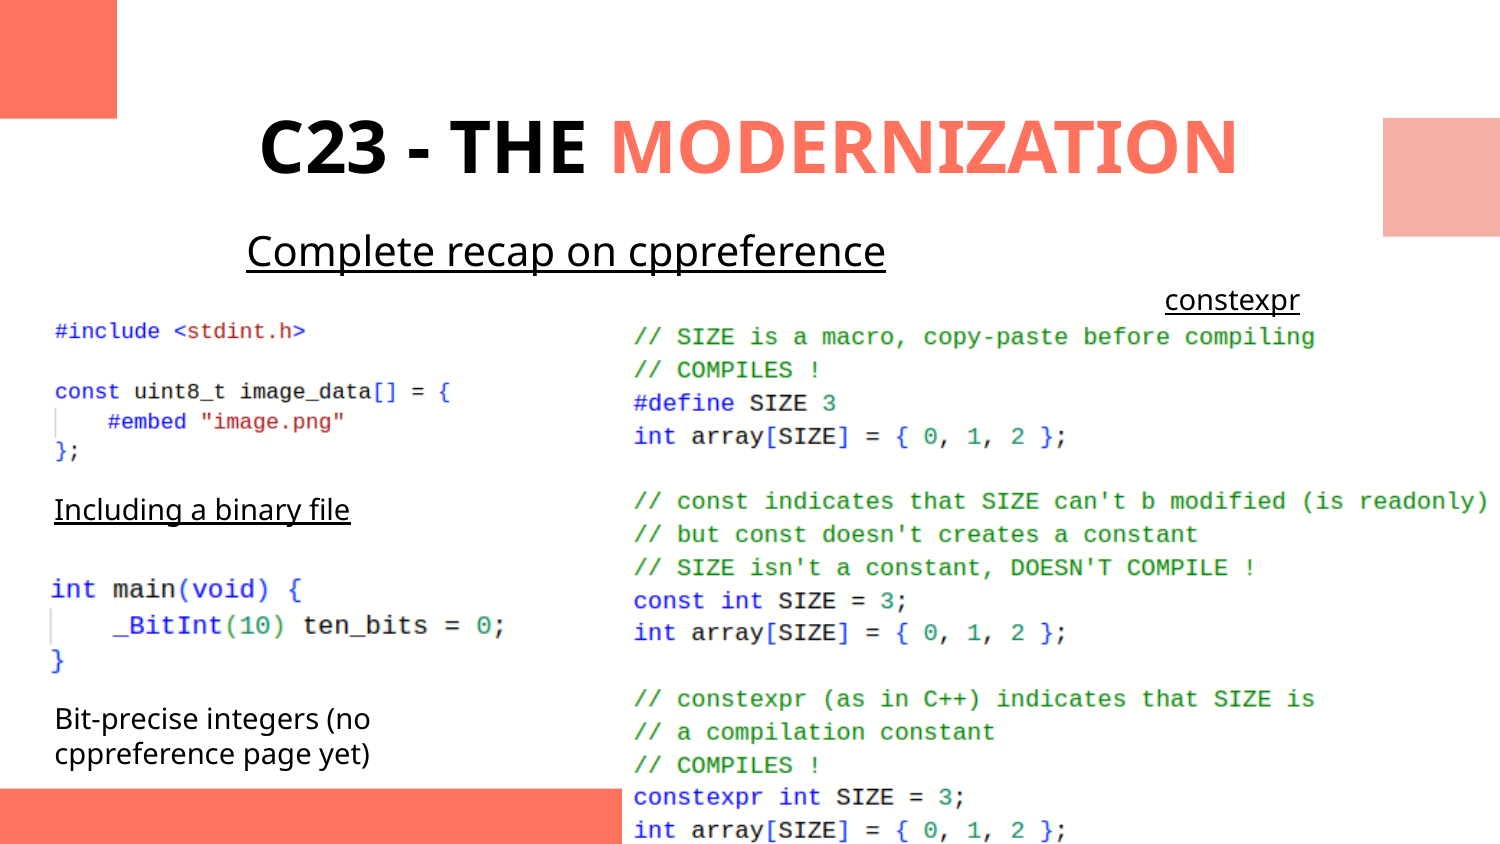

# C23 - THE MODERNIZATION
Complete recap on cppreference
constexpr
Including a binary file
Bit-precise integers (no cppreference page yet)